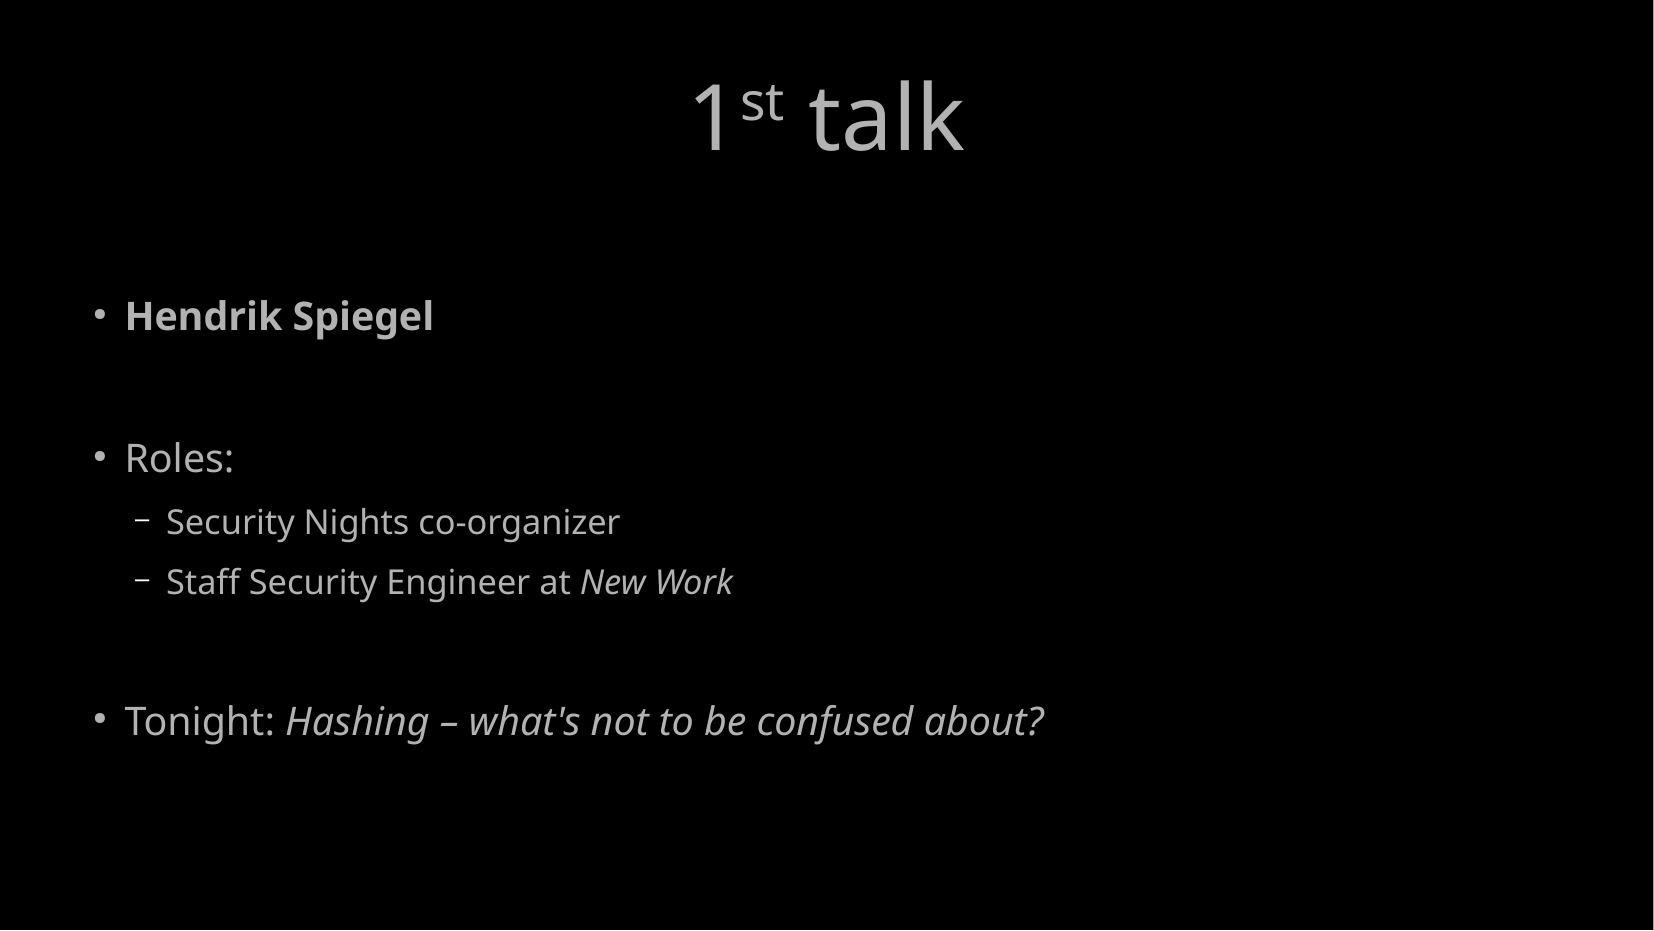

# 1st talk
Hendrik Spiegel
Roles:
Security Nights co-organizer
Staff Security Engineer at New Work
Tonight: Hashing – what's not to be confused about?